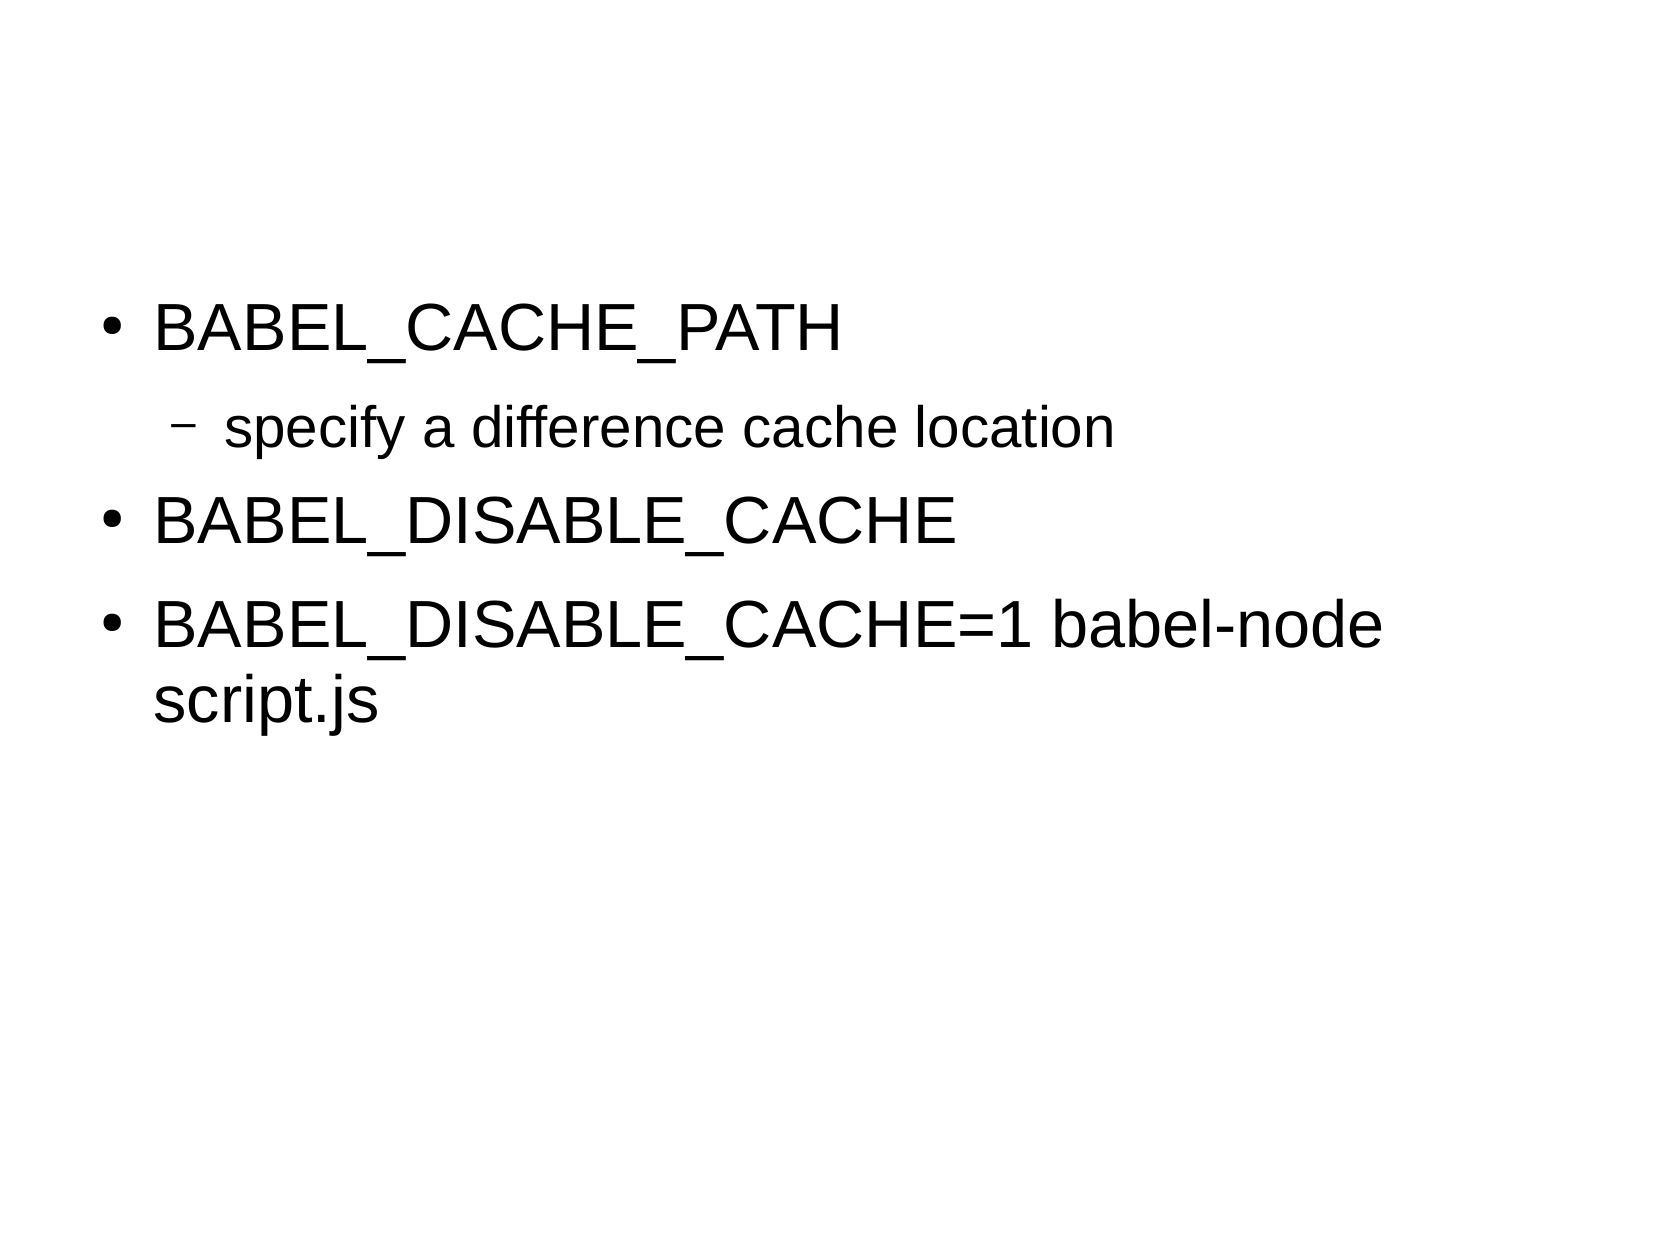

#
BABEL_CACHE_PATH
specify a difference cache location
BABEL_DISABLE_CACHE
BABEL_DISABLE_CACHE=1 babel-node script.js